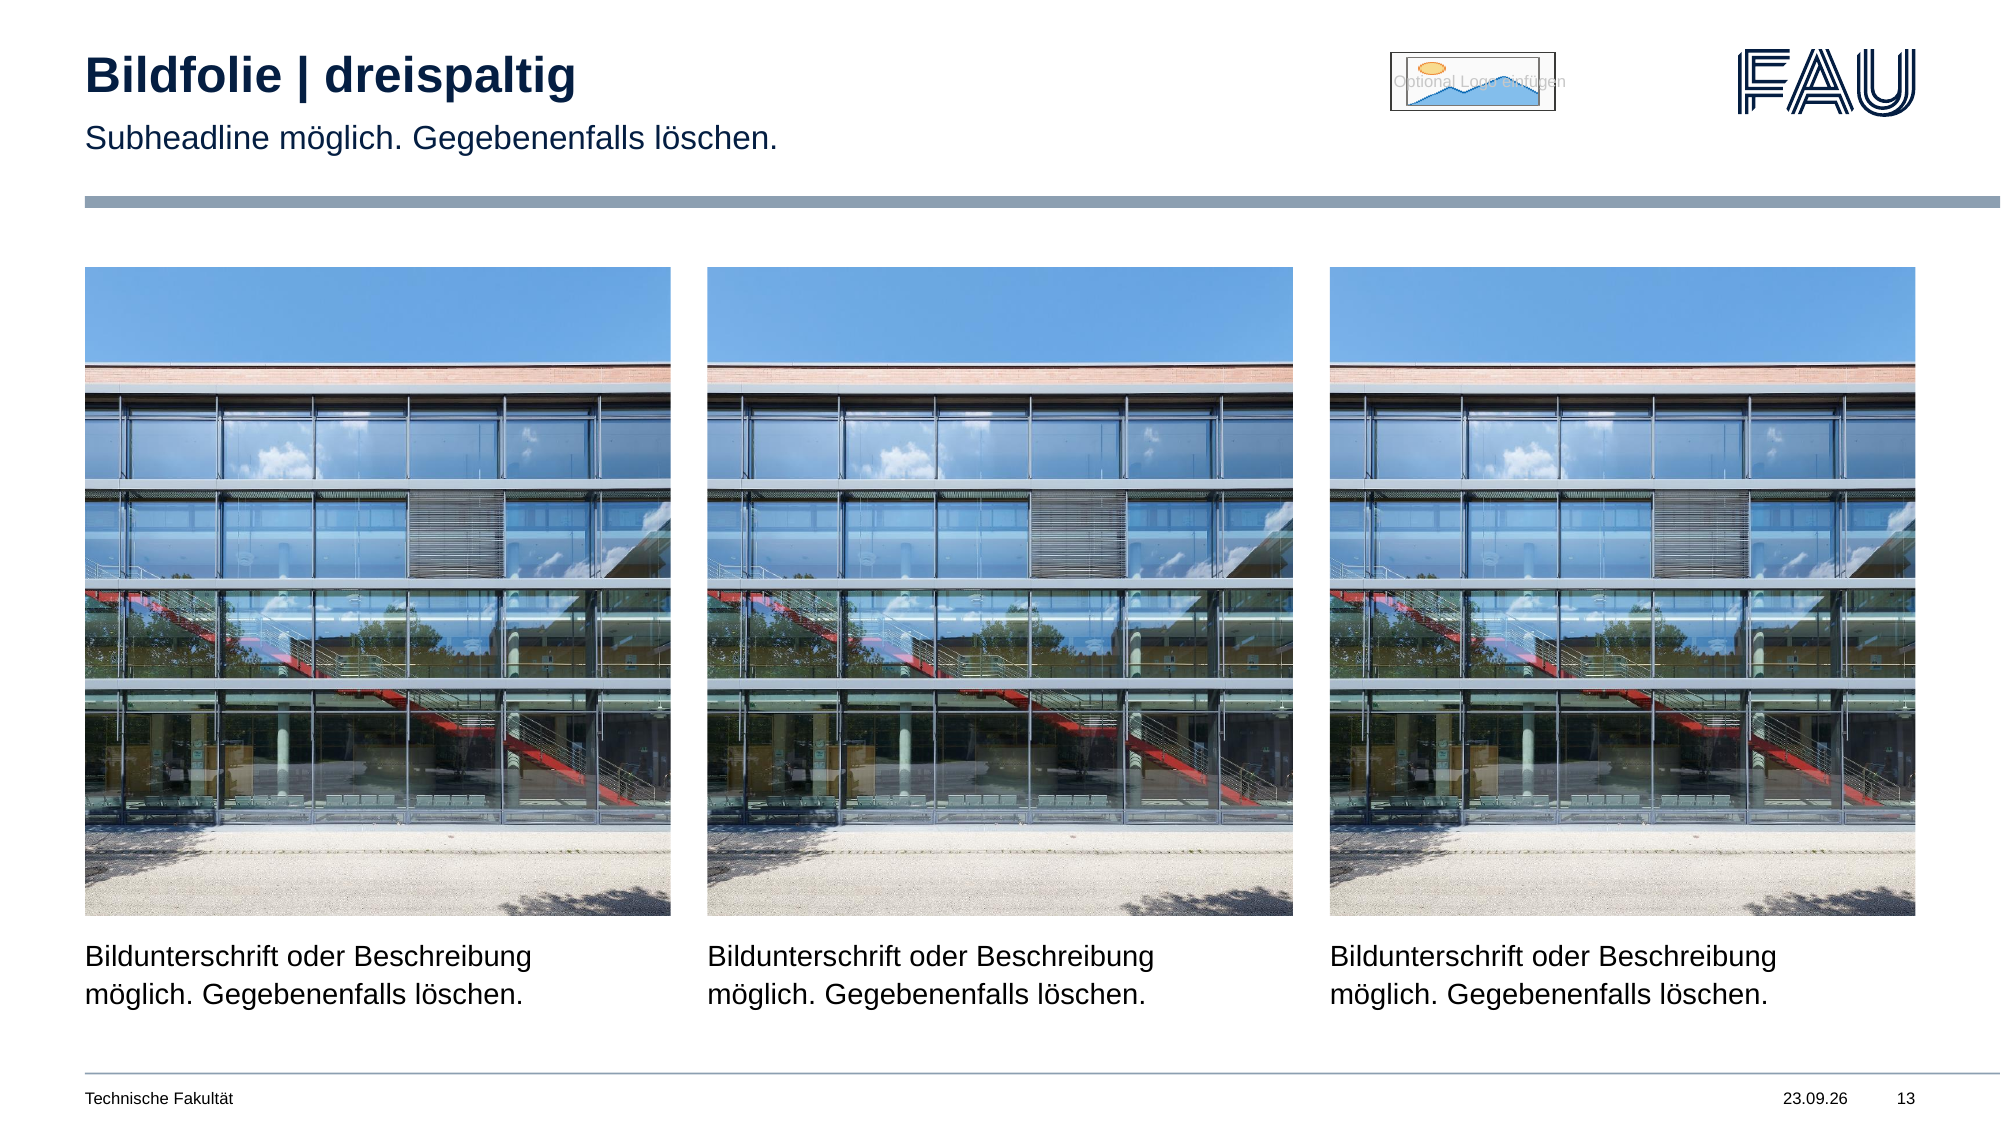

# Bildfolie | dreispaltig
Subheadline möglich. Gegebenenfalls löschen.
Bildunterschrift oder Beschreibung möglich. Gegebenenfalls löschen.
Bildunterschrift oder Beschreibung möglich. Gegebenenfalls löschen.
Bildunterschrift oder Beschreibung möglich. Gegebenenfalls löschen.
Technische Fakultät